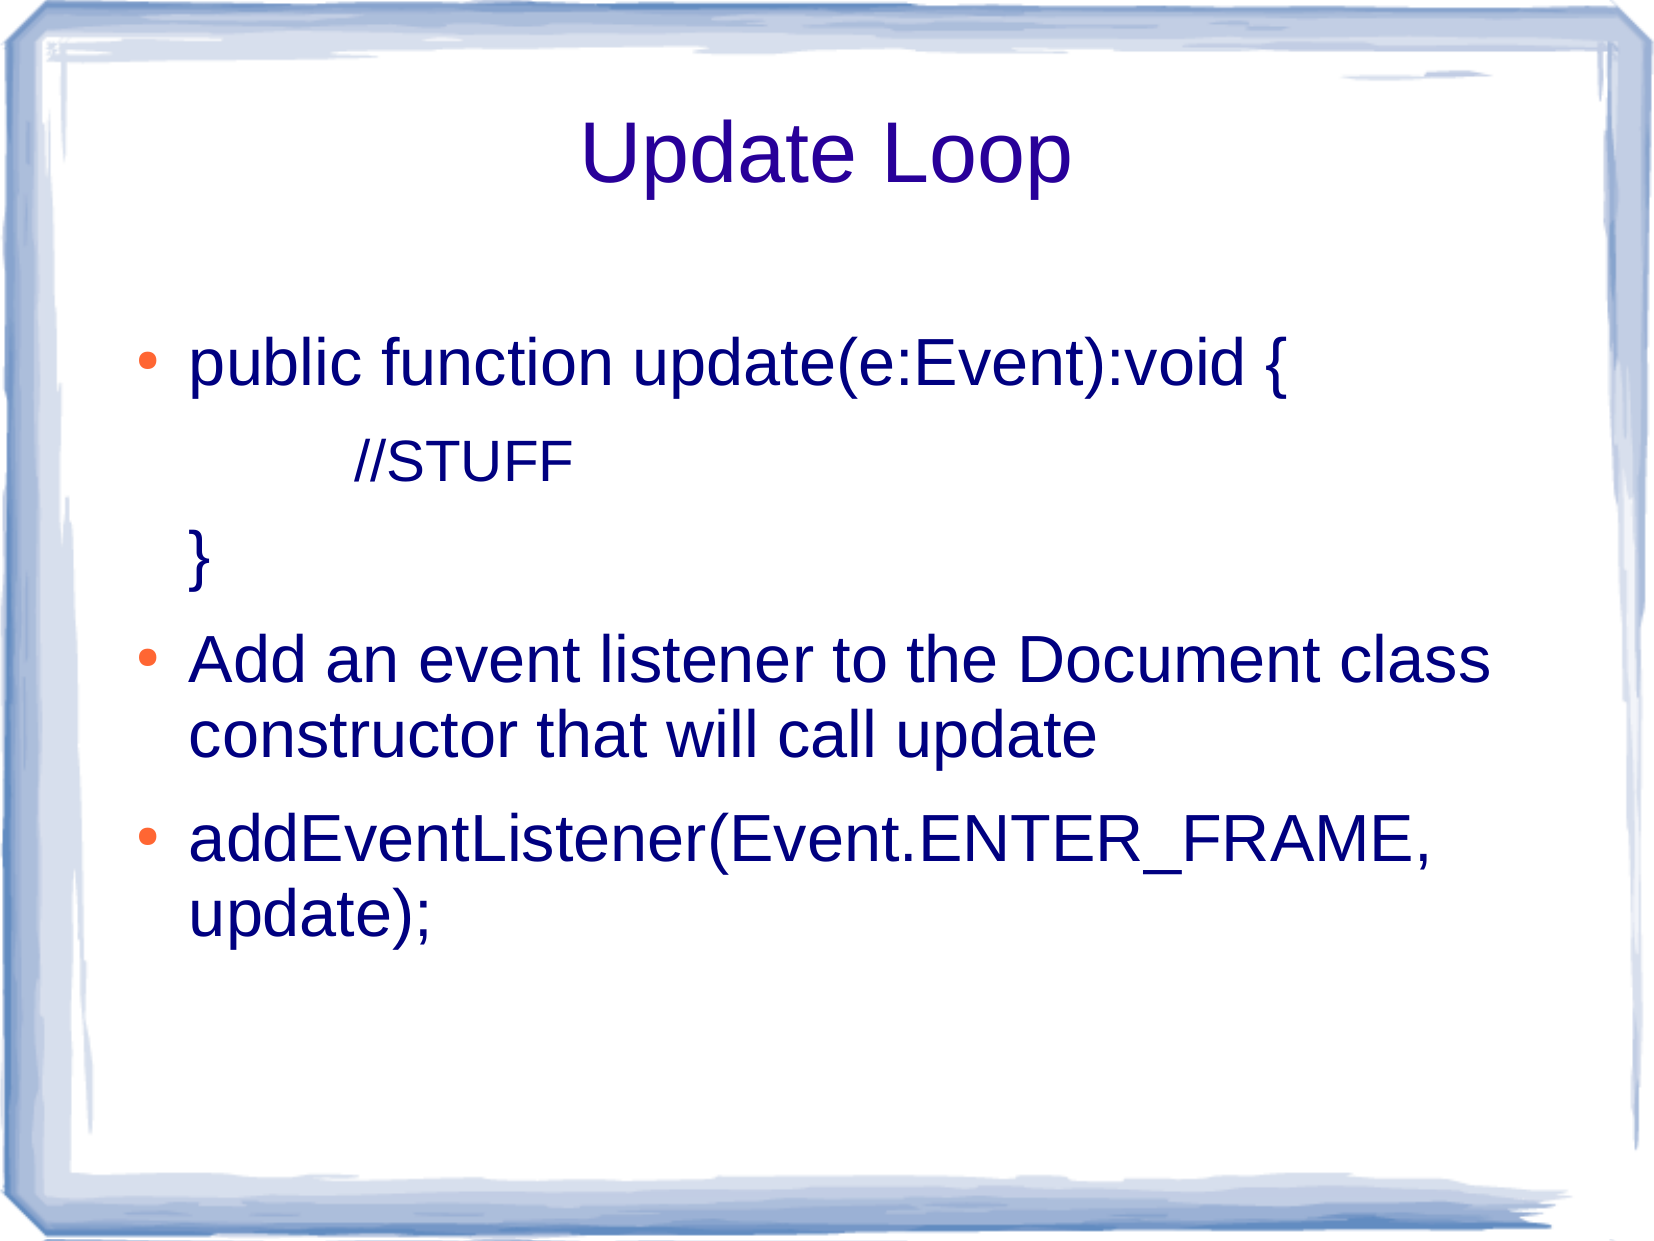

# Update Loop
public function update(e:Event):void {
//STUFF
}
Add an event listener to the Document class constructor that will call update
addEventListener(Event.ENTER_FRAME, update);